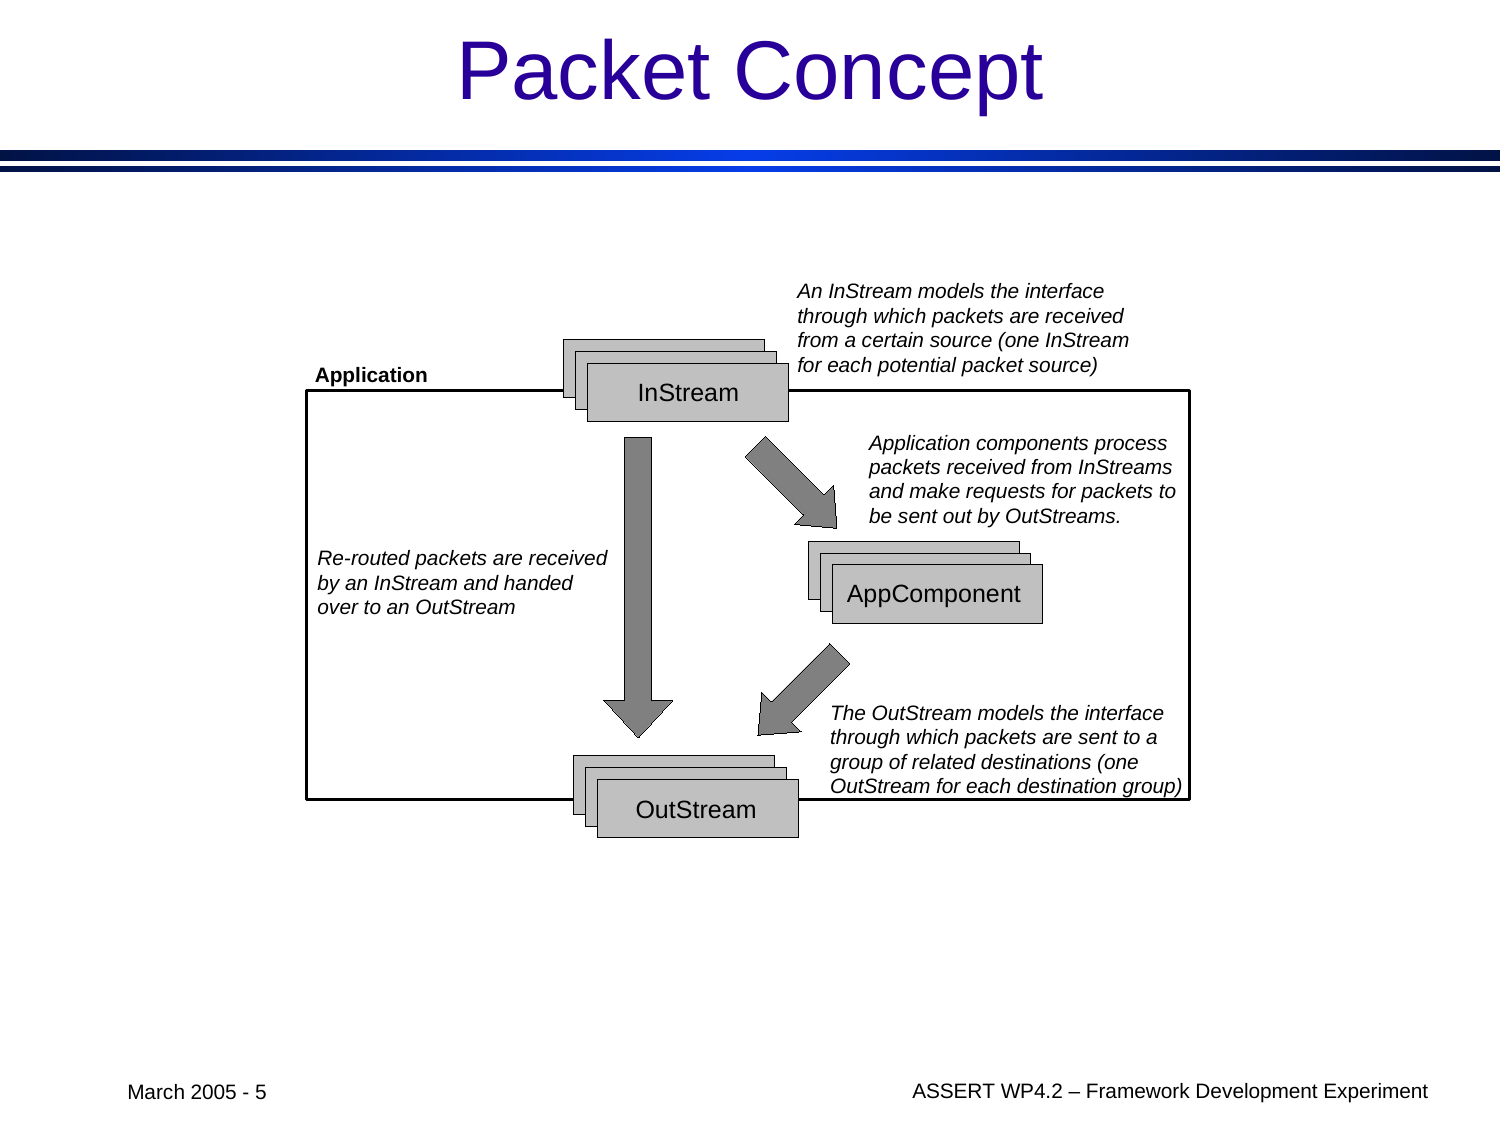

# Packet Concept
An InStream models the interface
through which packets are received
from a certain source (one InStream
for each potential packet source)
Application
InStream
Application components process
packets received from InStreams
and make requests for packets to
be sent out by OutStreams.
Re-routed packets are received
by an InStream and handed
over to an OutStream
AppComponent
The OutStream models the interface
through which packets are sent to a
group of related destinations (one
OutStream for each destination group)
OutStream